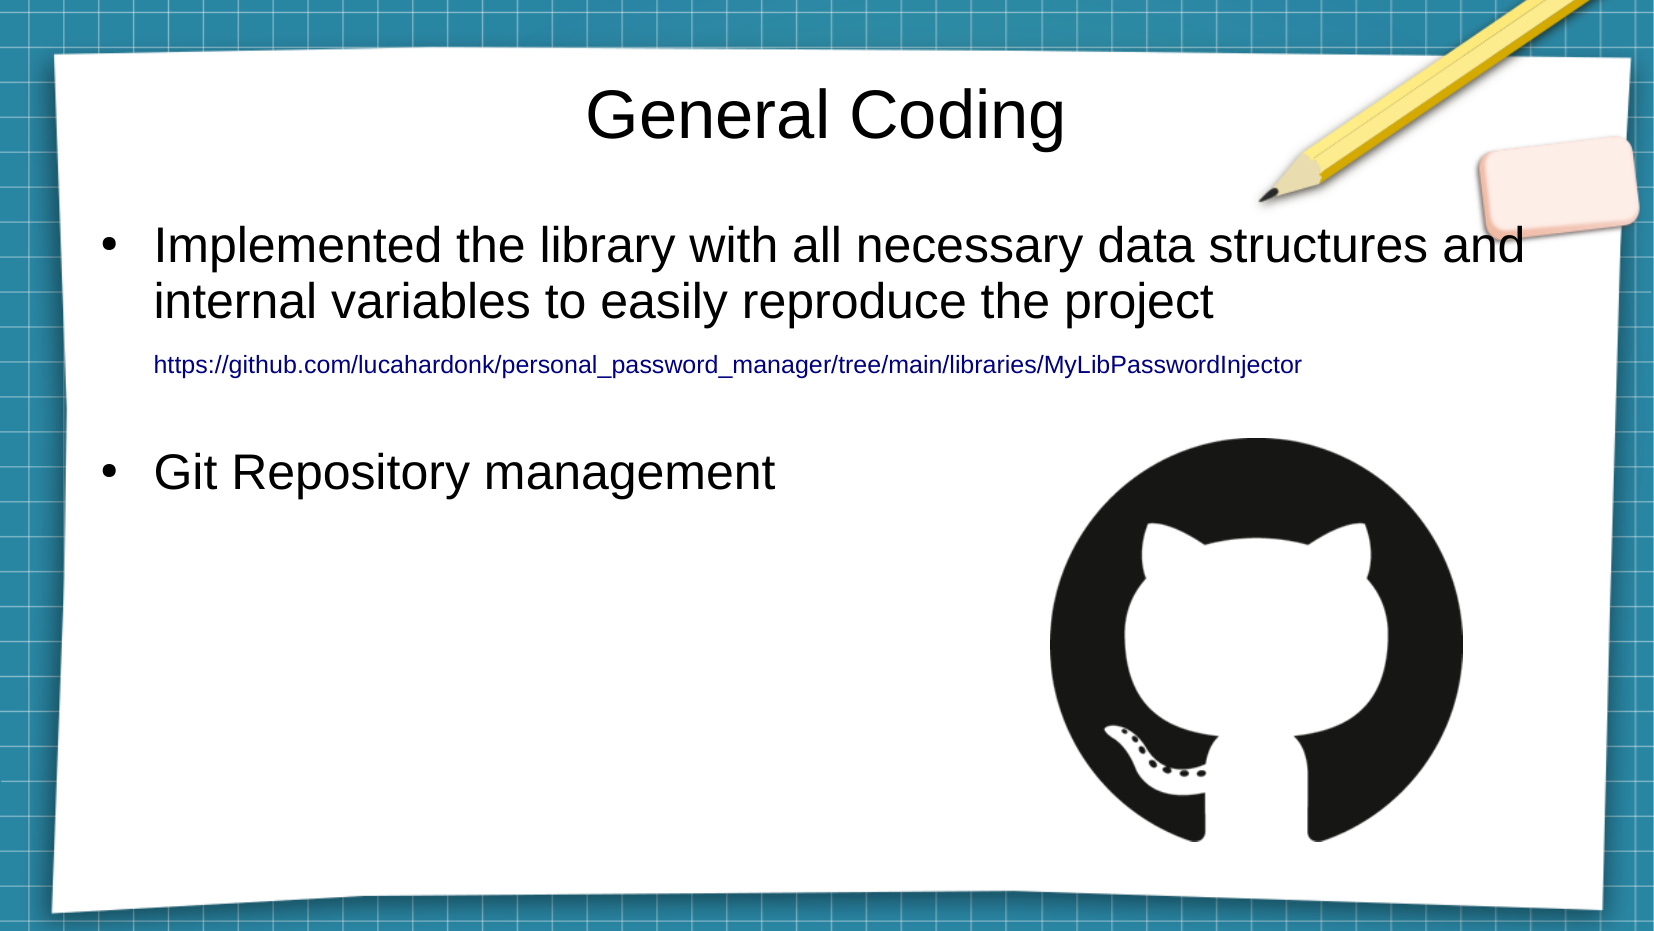

# General Coding
Implemented the library with all necessary data structures and internal variables to easily reproduce the project
https://github.com/lucahardonk/personal_password_manager/tree/main/libraries/MyLibPasswordInjector
Git Repository management